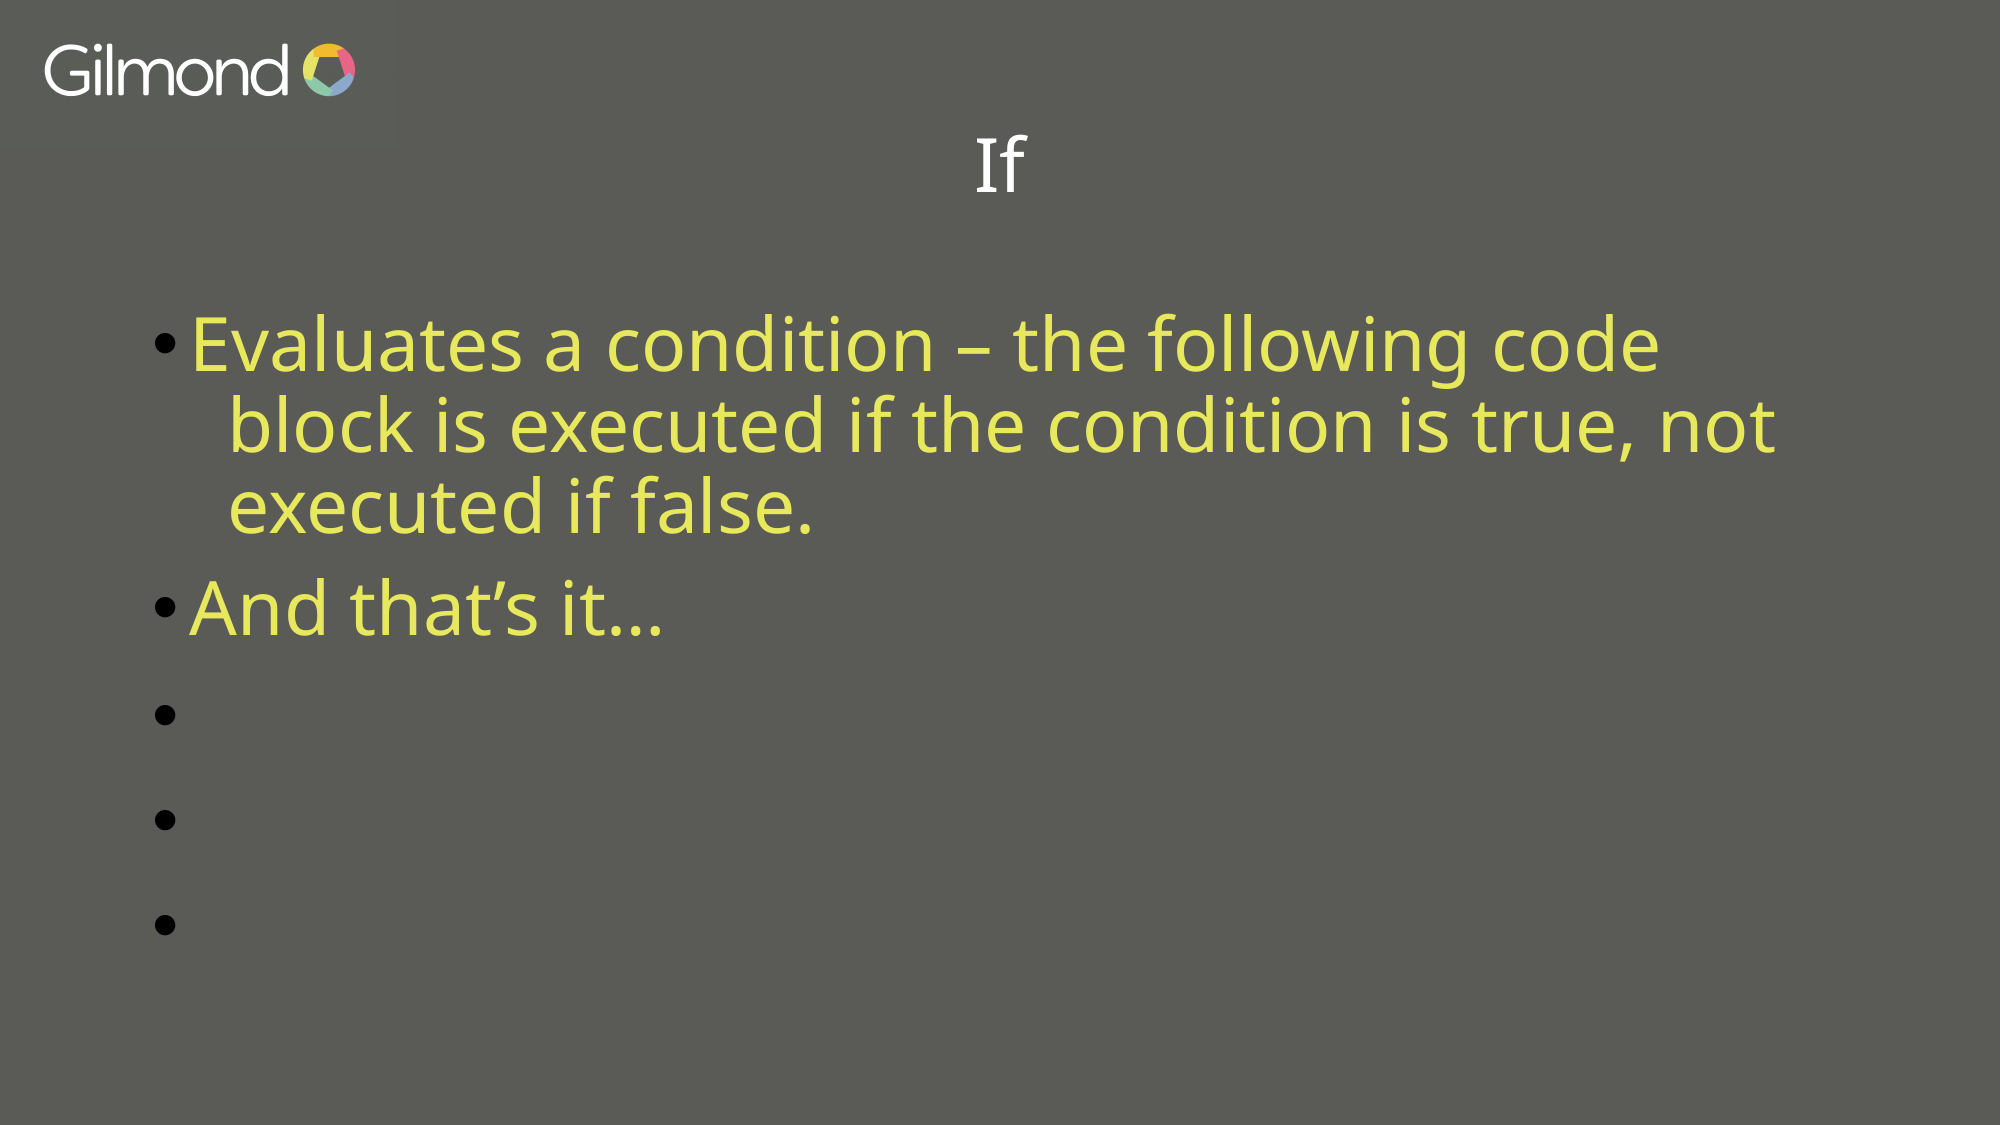

# If
Evaluates a condition – the following code block is executed if the condition is true, not executed if false.
And that’s it…